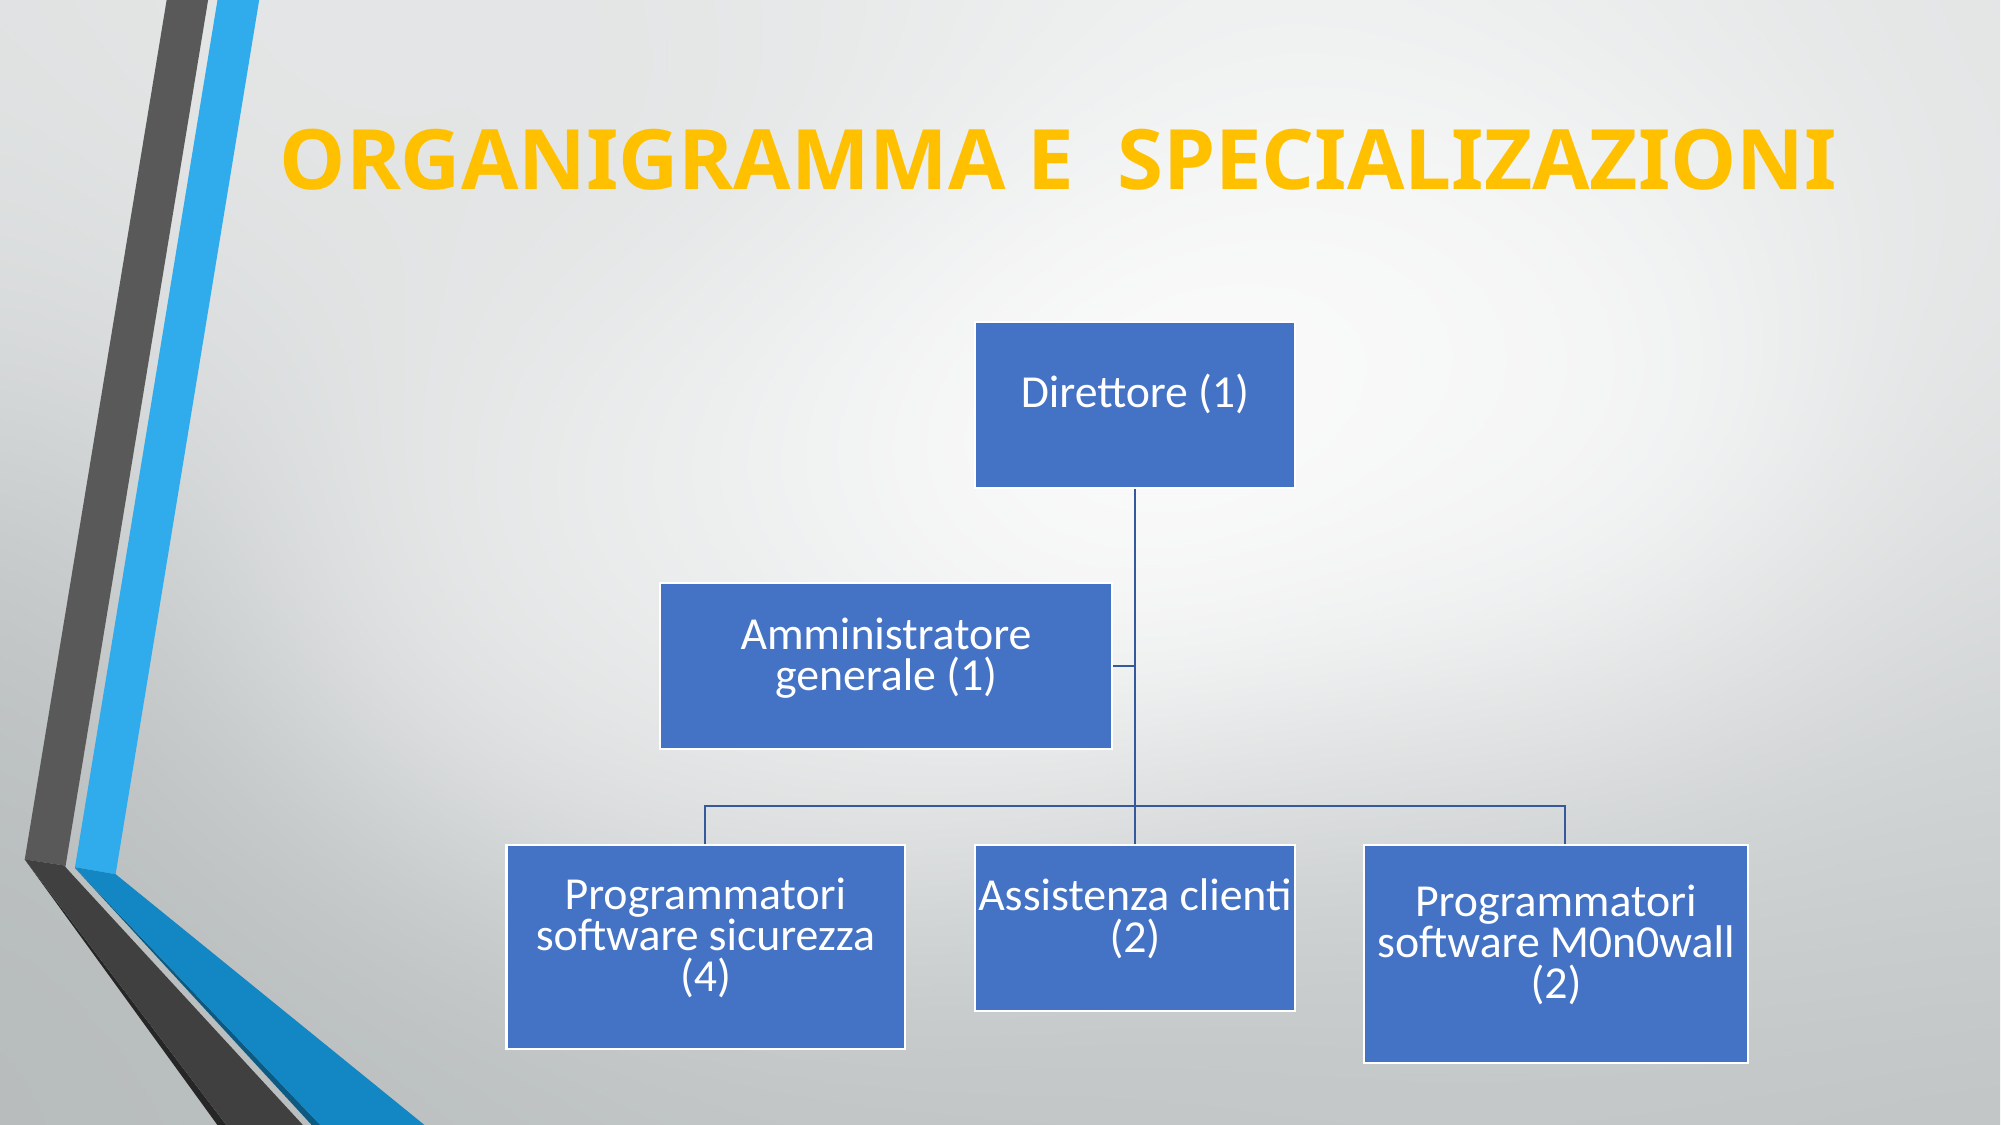

# ORGANIGRAMMA E SPECIALIZAZIONI
Direttore (1)
Amministratore generale (1)
Programmatori software sicurezza (4)
Assistenza clienti (2)
Programmatori software M0n0wall (2)